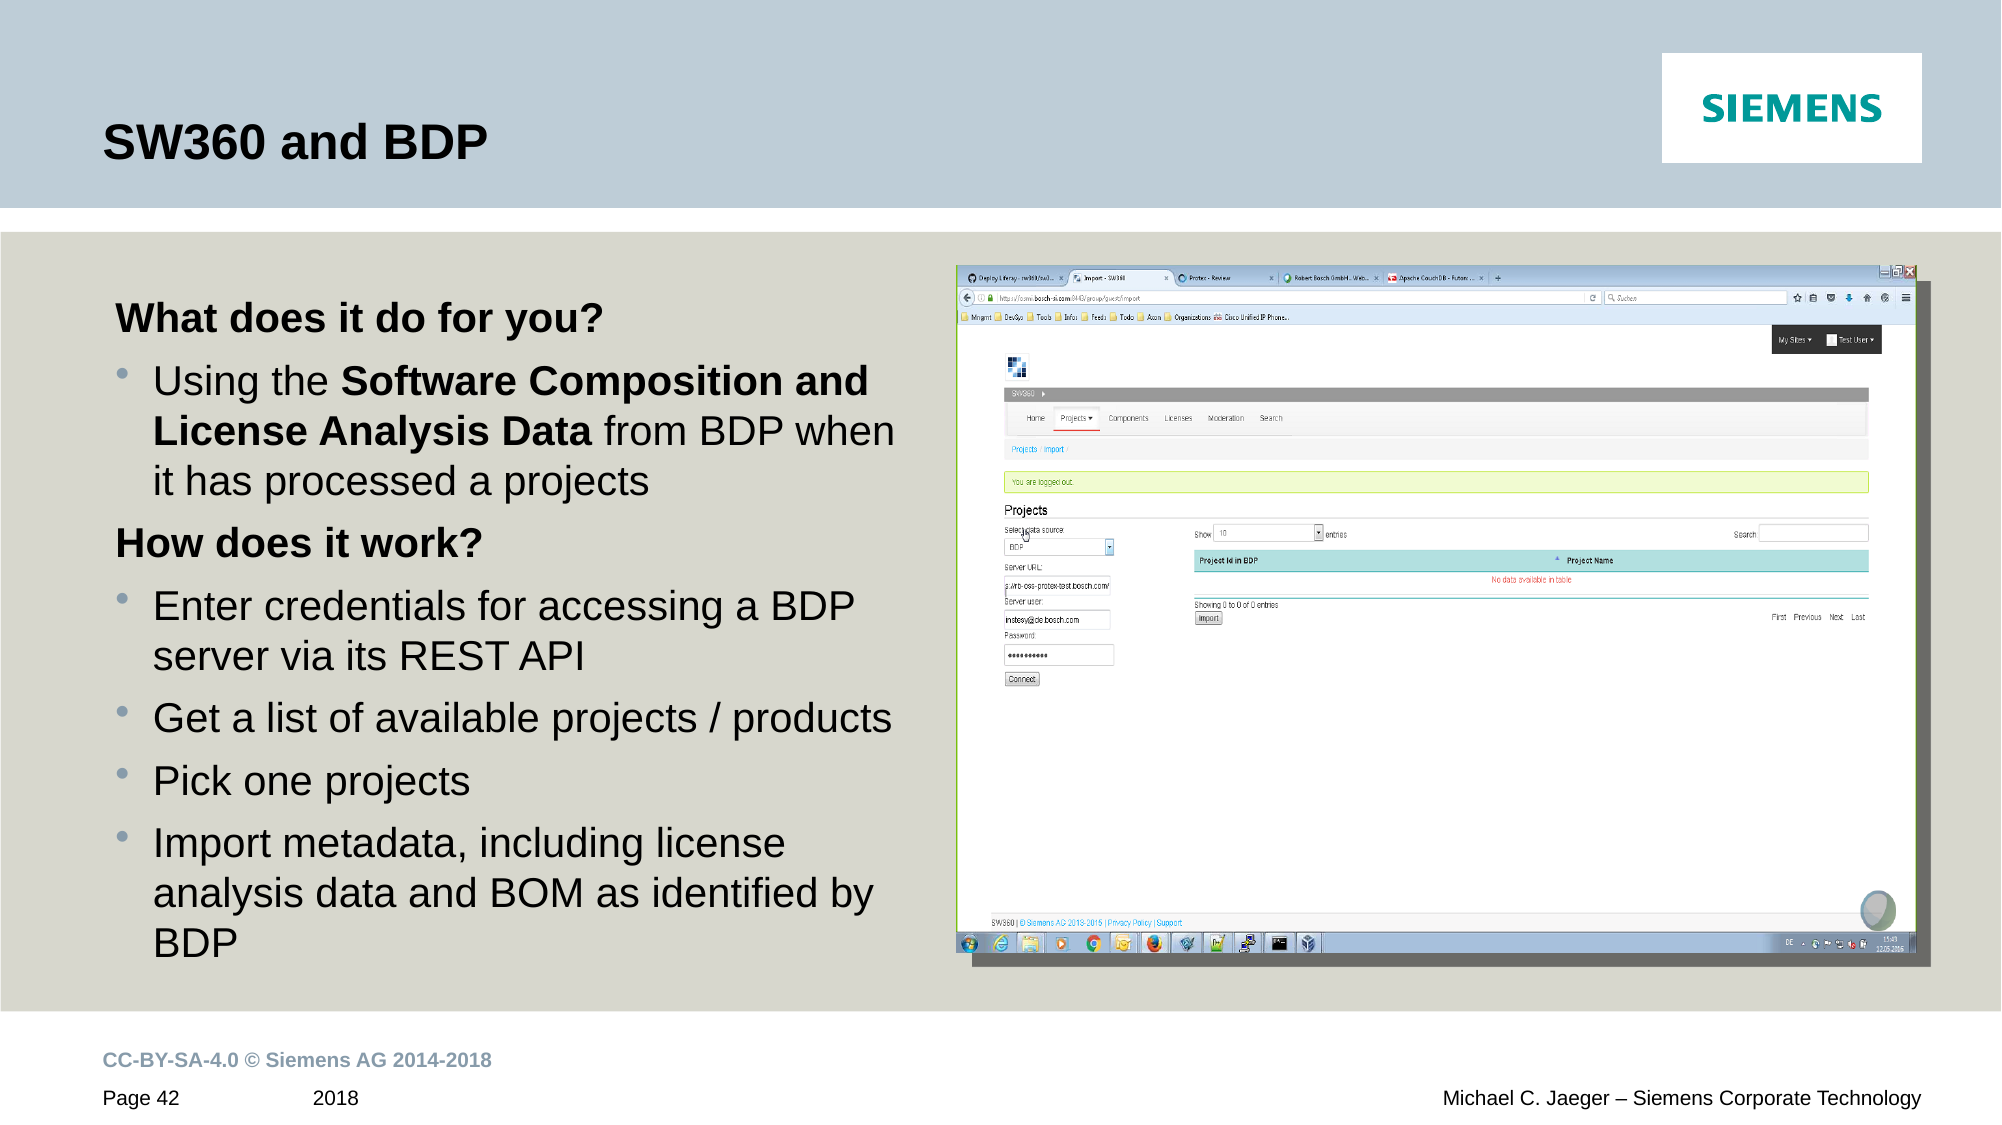

# SW360 and BDP
What does it do for you?
Using the Software Composition and License Analysis Data from BDP when it has processed a projects
How does it work?
Enter credentials for accessing a BDP server via its REST API
Get a list of available projects / products
Pick one projects
Import metadata, including license analysis data and BOM as identified by BDP